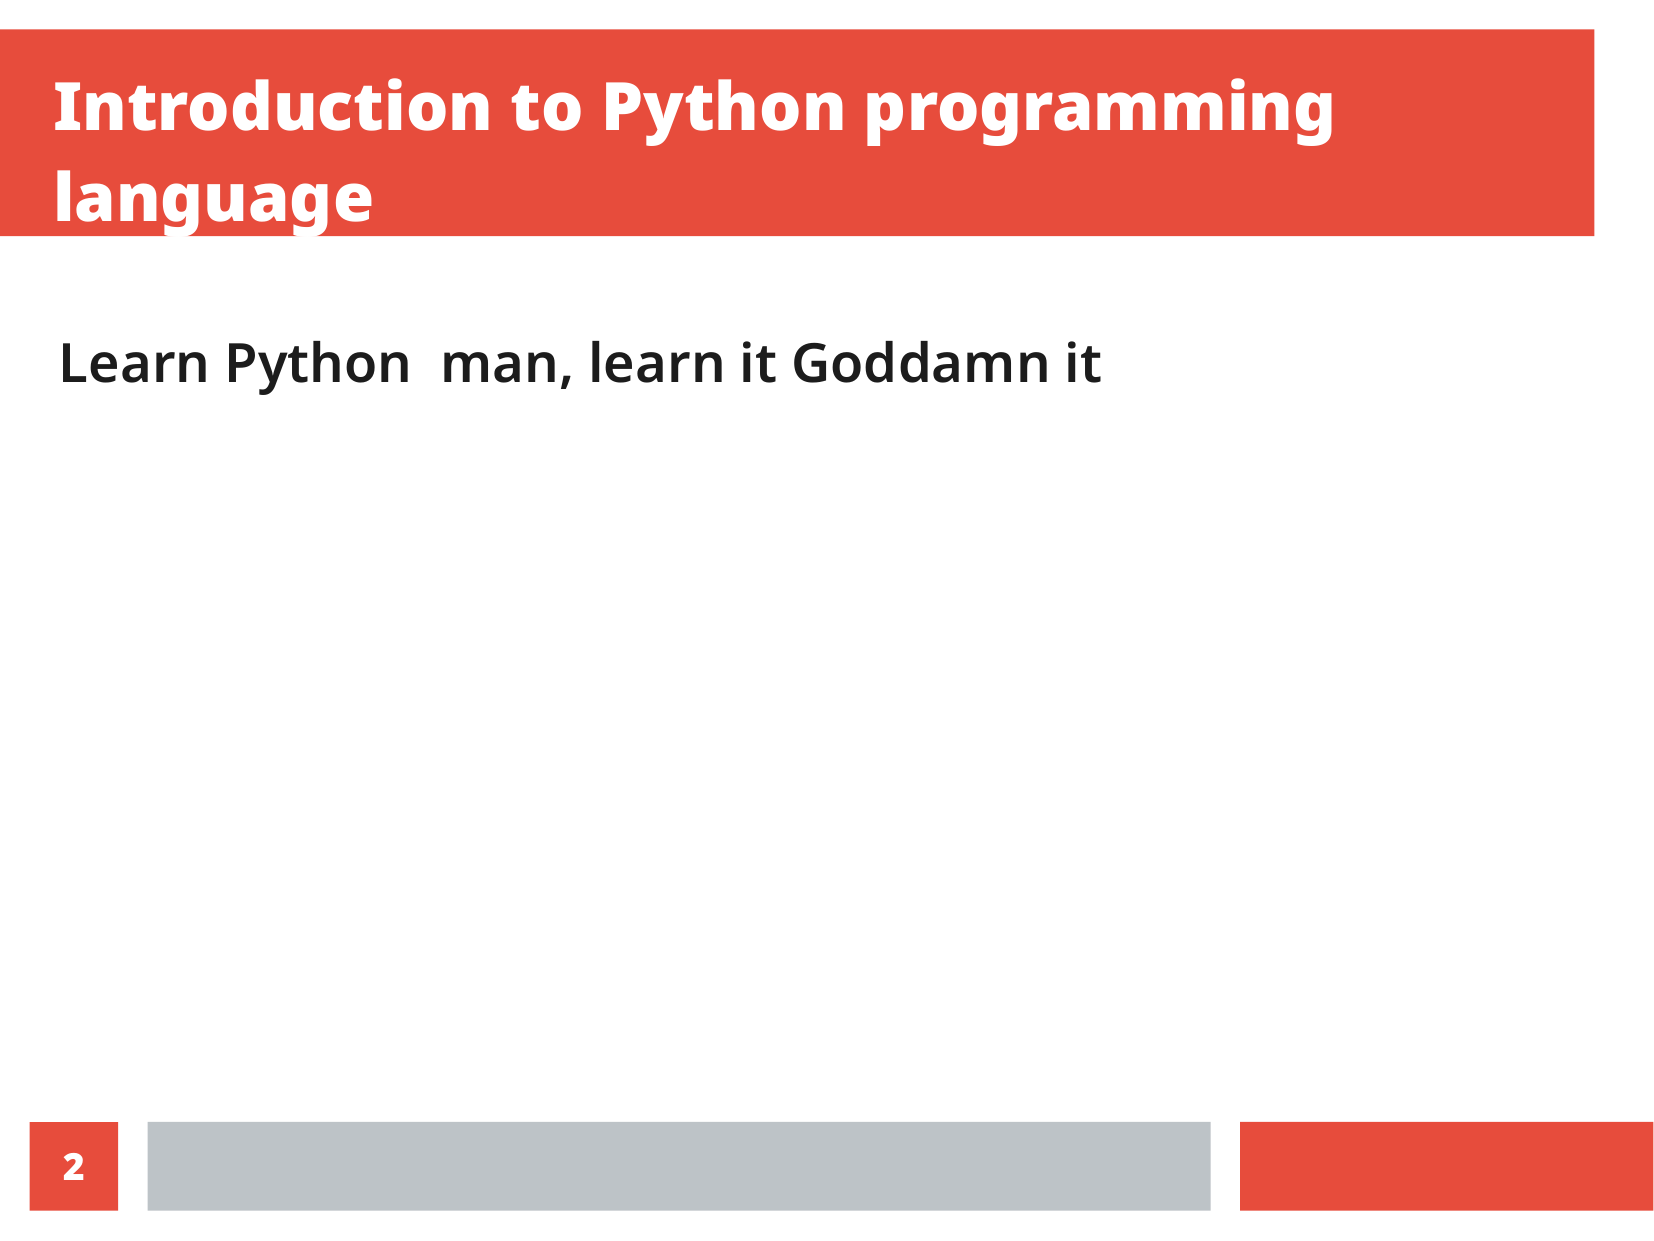

# Introduction to Python programming language
Learn Python man, learn it Goddamn it
2